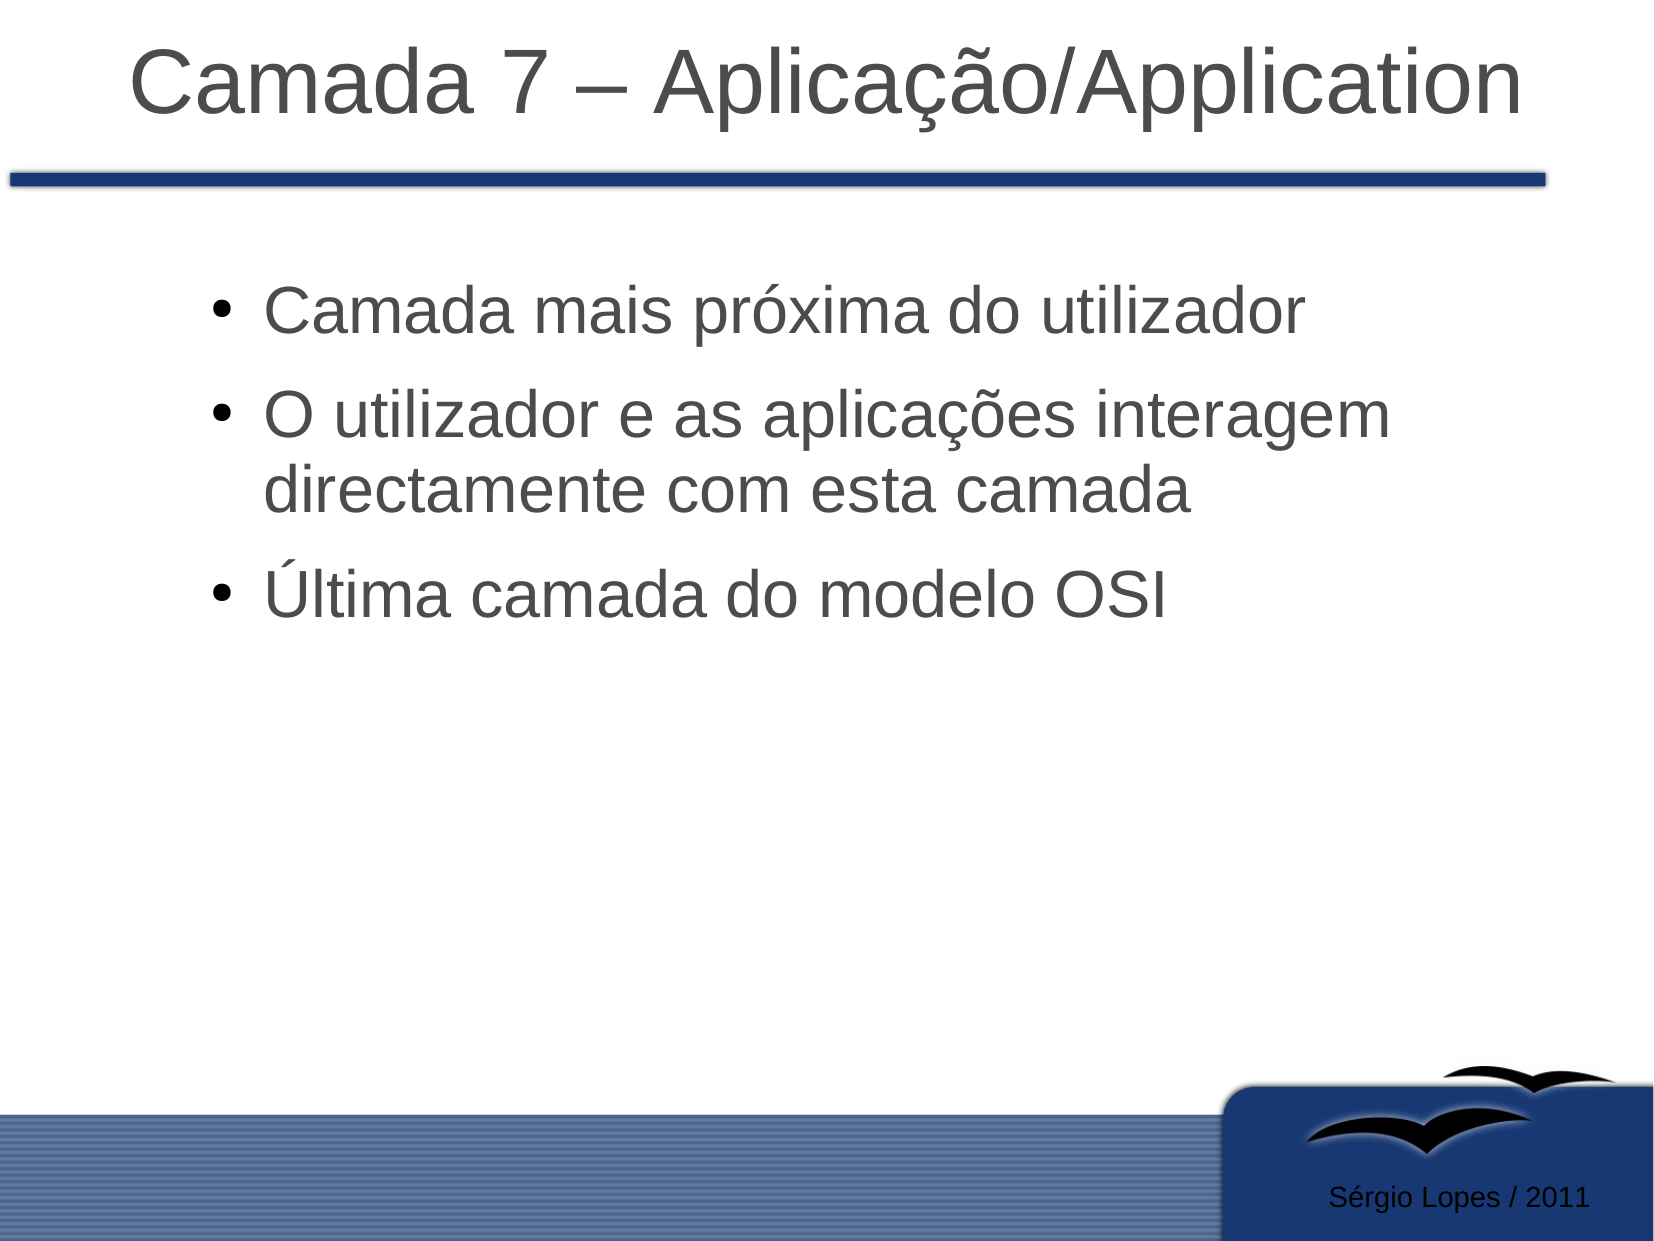

# Camada 7 – Aplicação/Application
Camada mais próxima do utilizador
O utilizador e as aplicações interagem directamente com esta camada
Última camada do modelo OSI
Sérgio Lopes / 2011